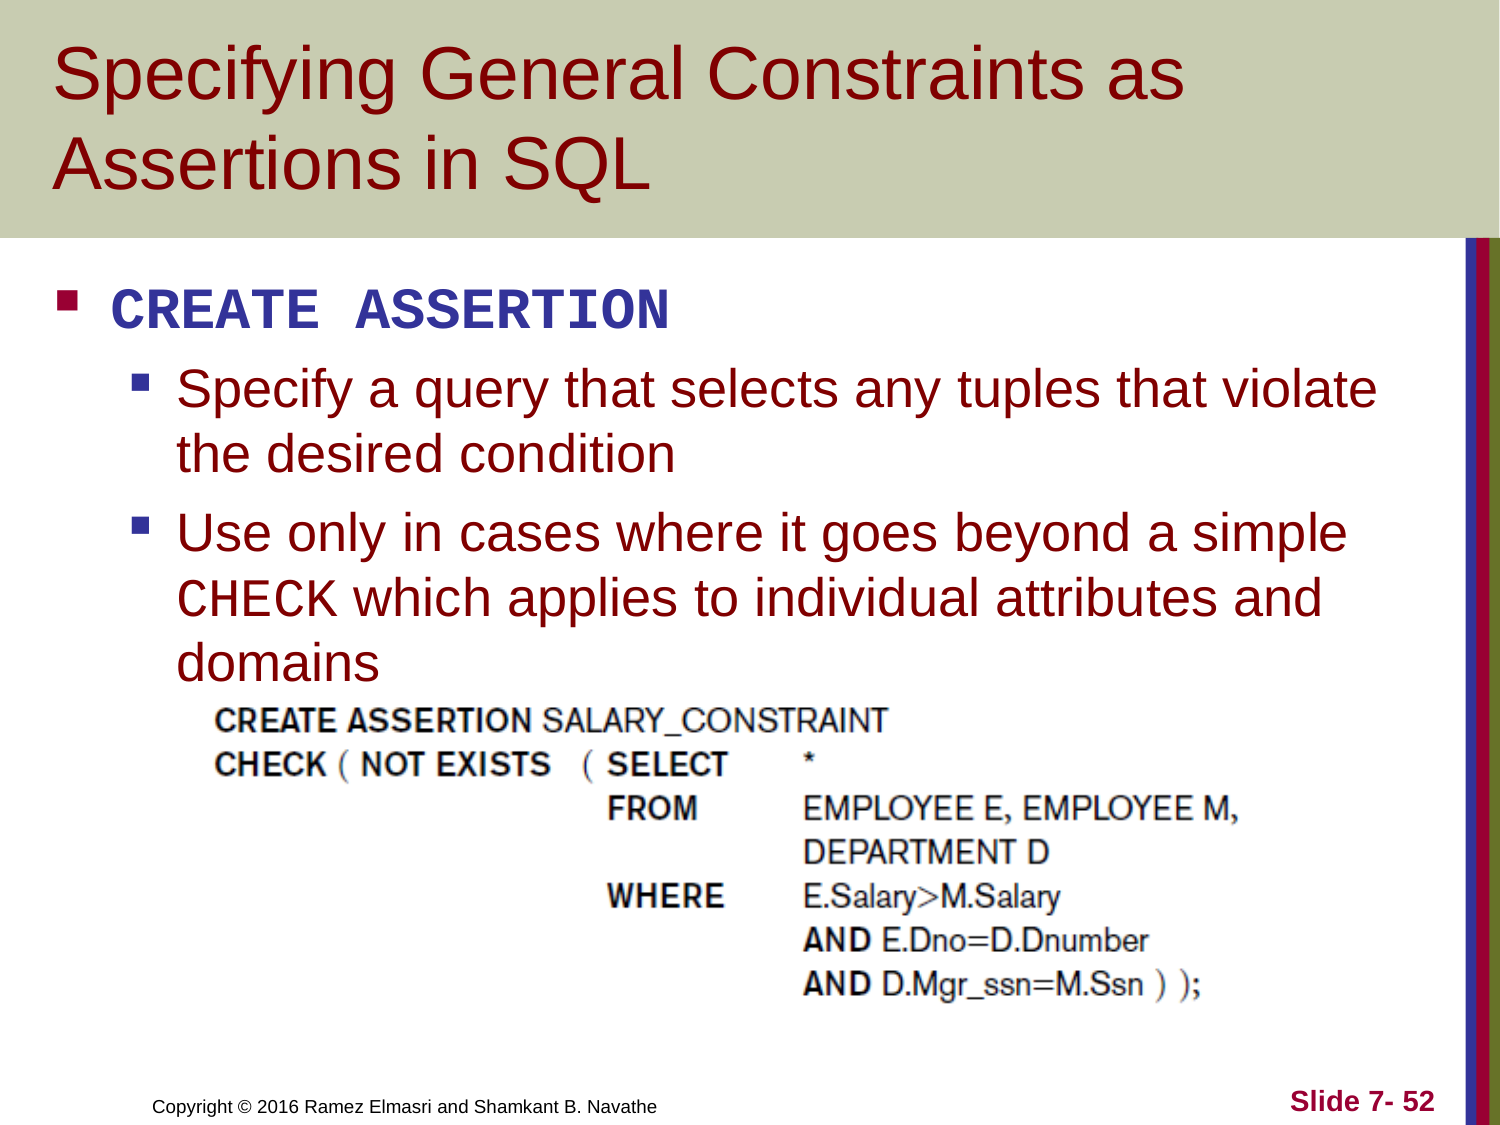

# Specifying General Constraints as Assertions in SQL
CREATE ASSERTION
Specify a query that selects any tuples that violate the desired condition
Use only in cases where it goes beyond a simple CHECK which applies to individual attributes and domains
Slide 7-